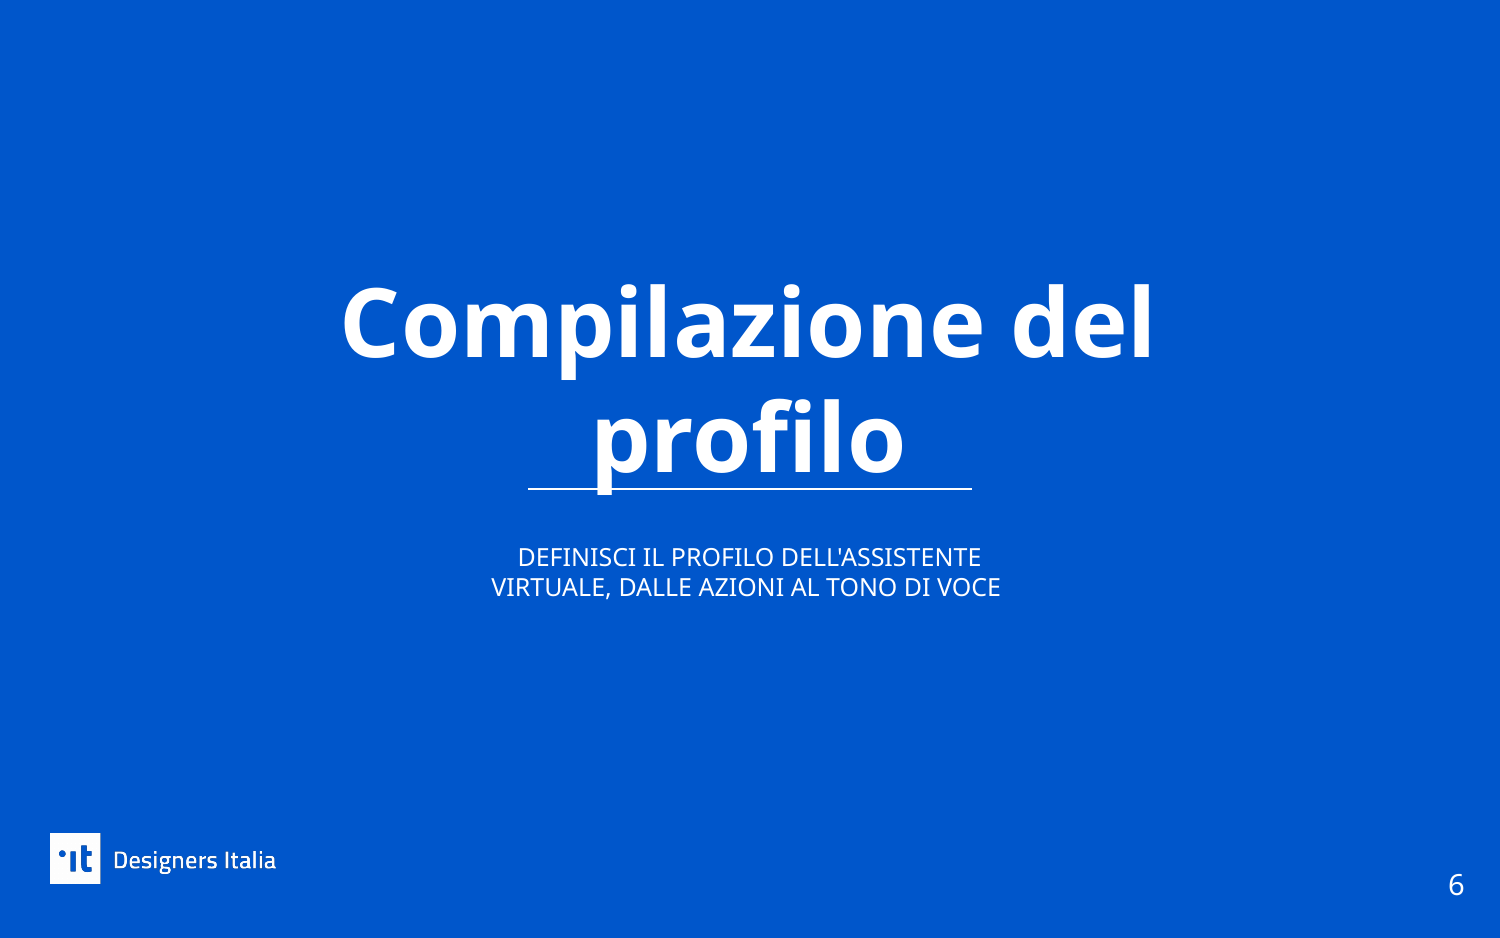

Compilazione del profilo
DEFINISCI IL PROFILO DELL'ASSISTENTE VIRTUALE, DALLE AZIONI AL TONO DI VOCE